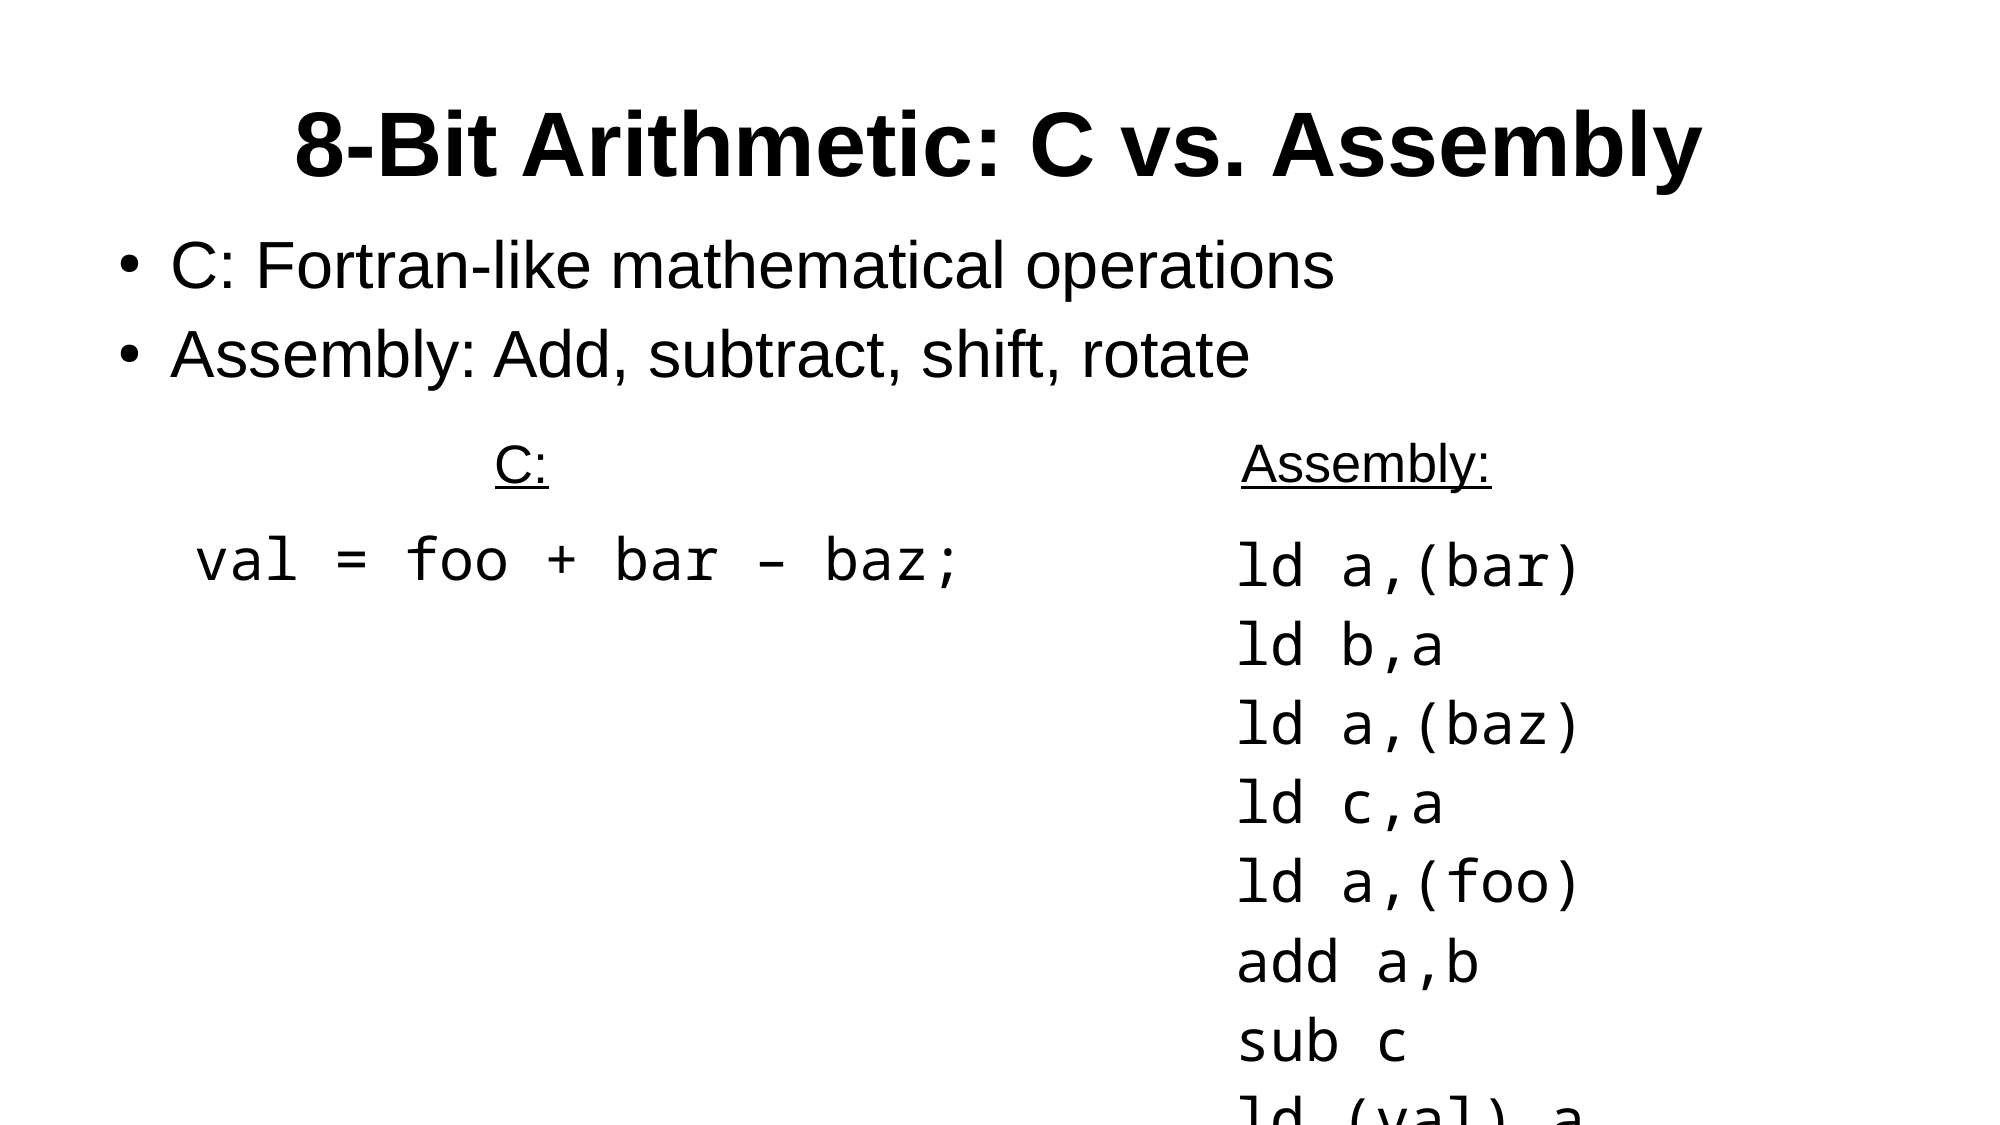

# 8-Bit Arithmetic: C vs. Assembly
C: Fortran-like mathematical operations
Assembly: Add, subtract, shift, rotate
Assembly:
C:
val = foo + bar – baz;
 ld a,(bar)
 ld b,a
 ld a,(baz)
 ld c,a
 ld a,(foo)
 add a,b
 sub c
 ld (val),a